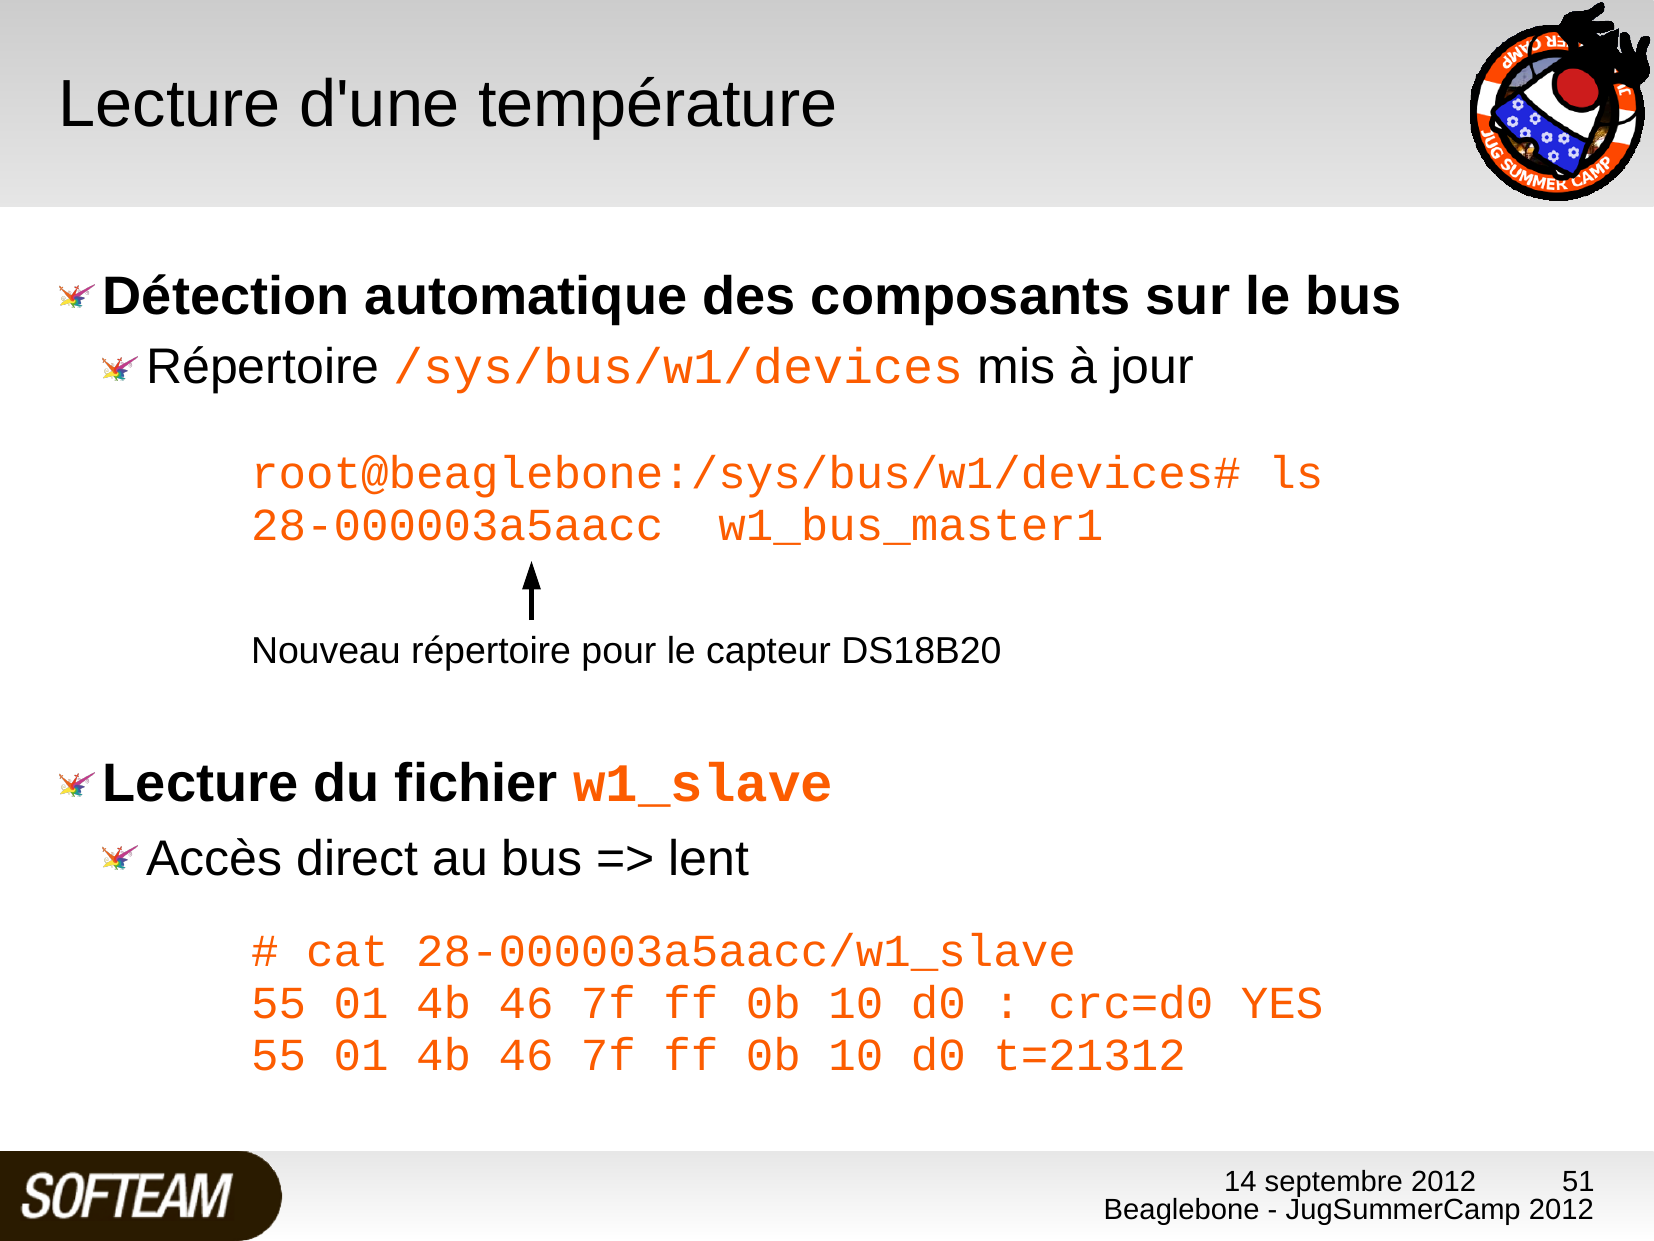

# Lecture d'une température
Détection automatique des composants sur le bus
Répertoire /sys/bus/w1/devices mis à jour
Lecture du fichier w1_slave
Accès direct au bus => lent
root@beaglebone:/sys/bus/w1/devices# ls
28-000003a5aacc w1_bus_master1
Nouveau répertoire pour le capteur DS18B20
# cat 28-000003a5aacc/w1_slave
55 01 4b 46 7f ff 0b 10 d0 : crc=d0 YES
55 01 4b 46 7f ff 0b 10 d0 t=21312
14 septembre 2012
51
Beaglebone - JugSummerCamp 2012